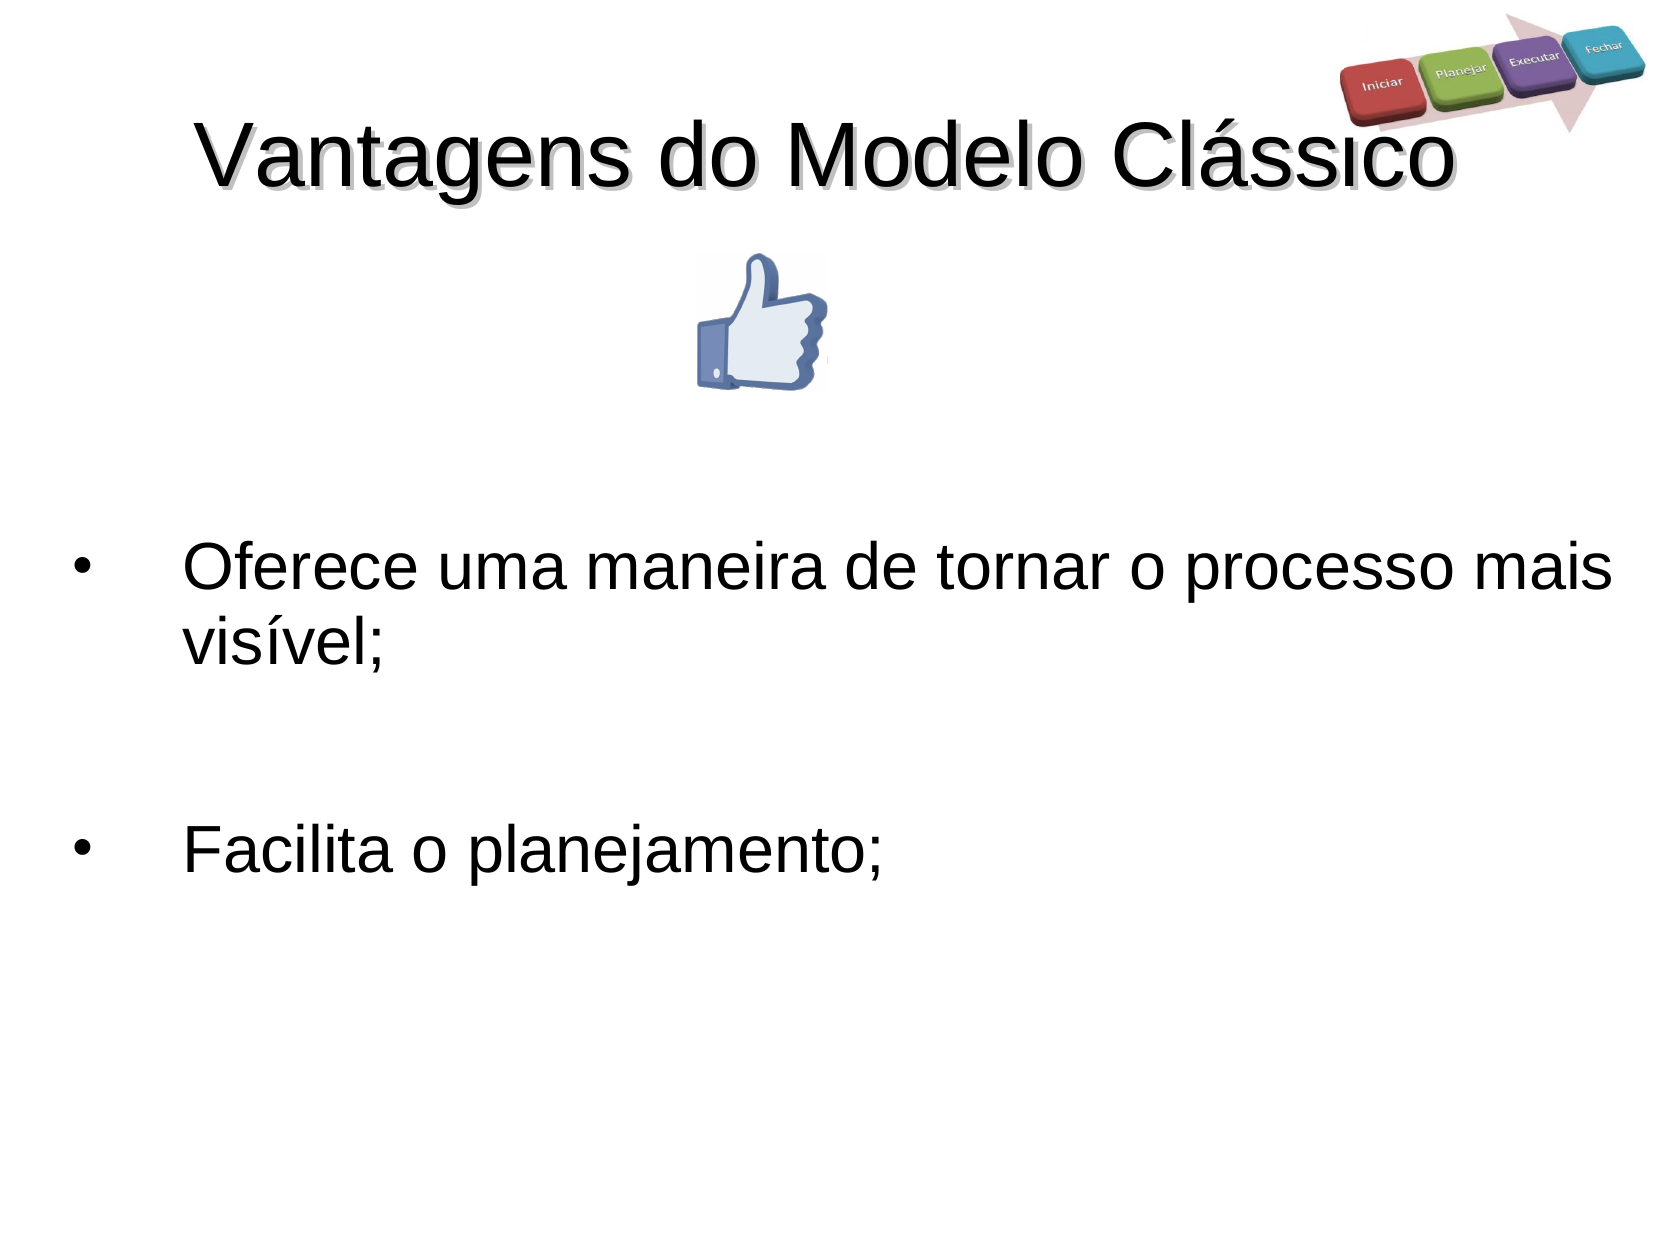

# Vantagens do Modelo Clássico
Oferece uma maneira de tornar o processo mais visível;
Facilita o planejamento;